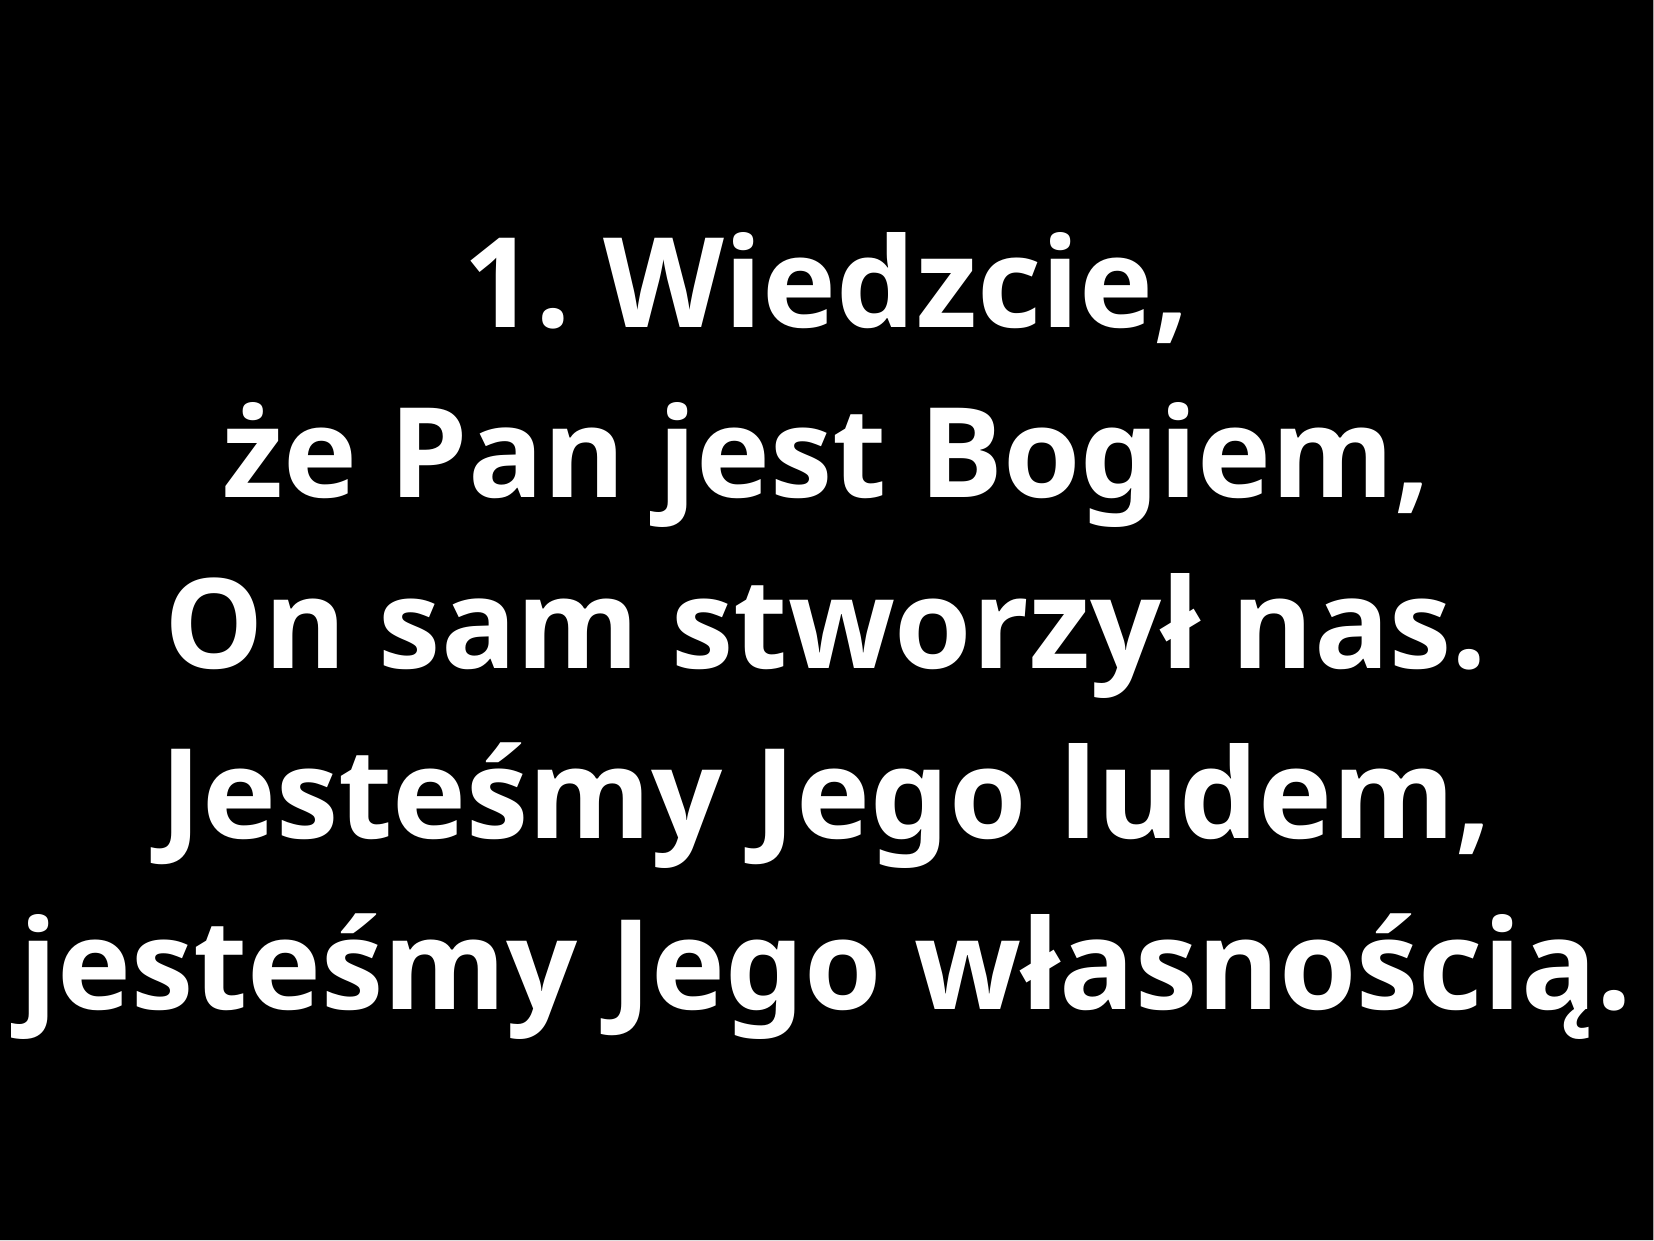

# 1. Wiedzcie, że Pan jest Bogiem, On sam stworzył nas. Jesteśmy Jego ludem, jesteśmy Jego własnością.